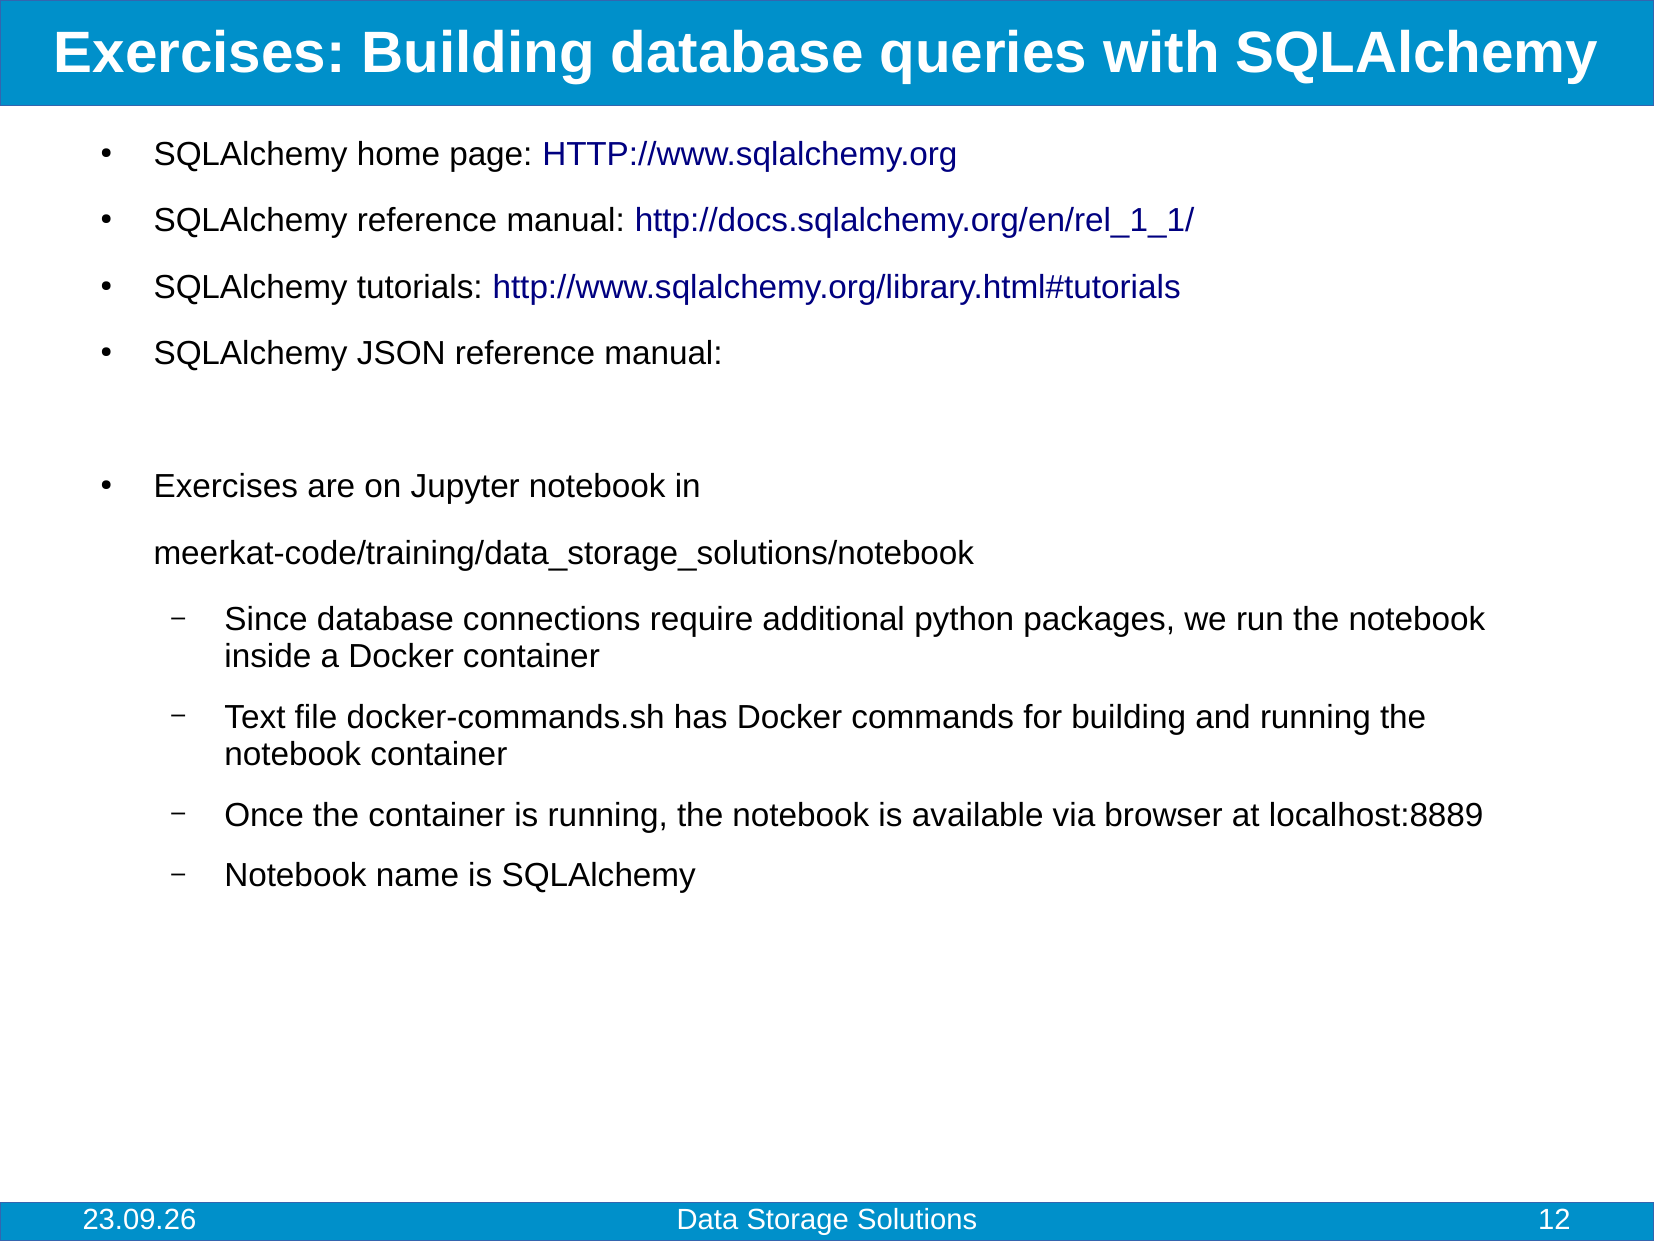

# Exercises: Building database queries with SQLAlchemy
SQLAlchemy home page: HTTP://www.sqlalchemy.org
SQLAlchemy reference manual: http://docs.sqlalchemy.org/en/rel_1_1/
SQLAlchemy tutorials: http://www.sqlalchemy.org/library.html#tutorials
SQLAlchemy JSON reference manual:
Exercises are on Jupyter notebook in
meerkat-code/training/data_storage_solutions/notebook
Since database connections require additional python packages, we run the notebook inside a Docker container
Text file docker-commands.sh has Docker commands for building and running the notebook container
Once the container is running, the notebook is available via browser at localhost:8889
Notebook name is SQLAlchemy
Data Storage Solutions
12